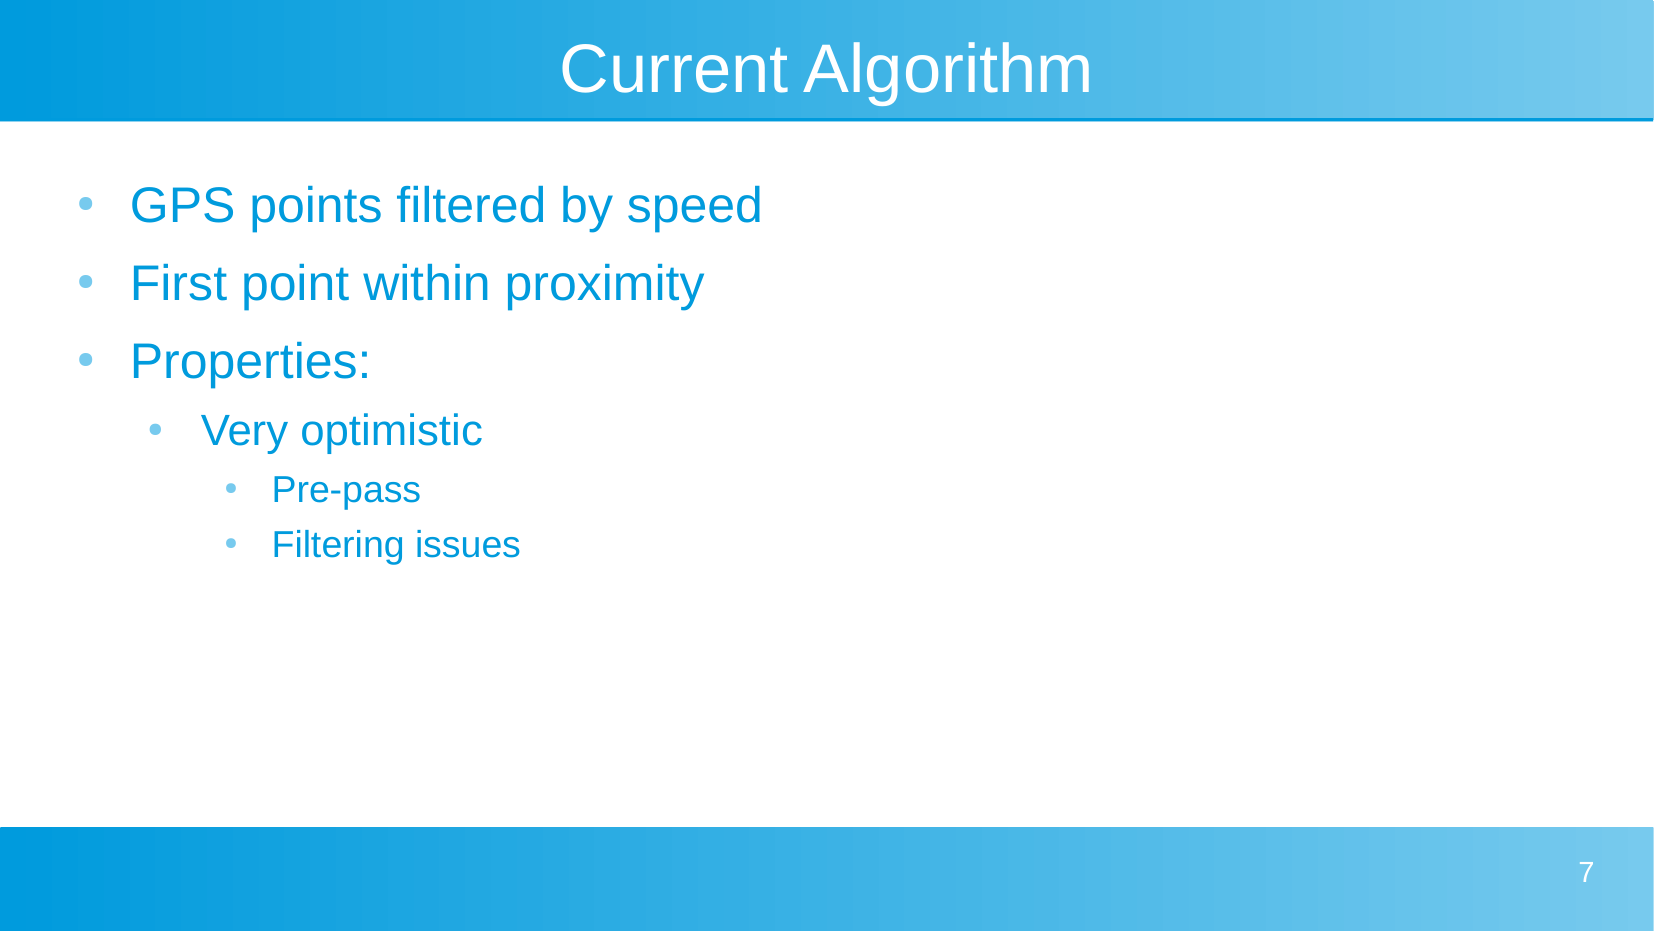

# Current Algorithm
GPS points filtered by speed
First point within proximity
Properties:
Very optimistic
Pre-pass
Filtering issues
7